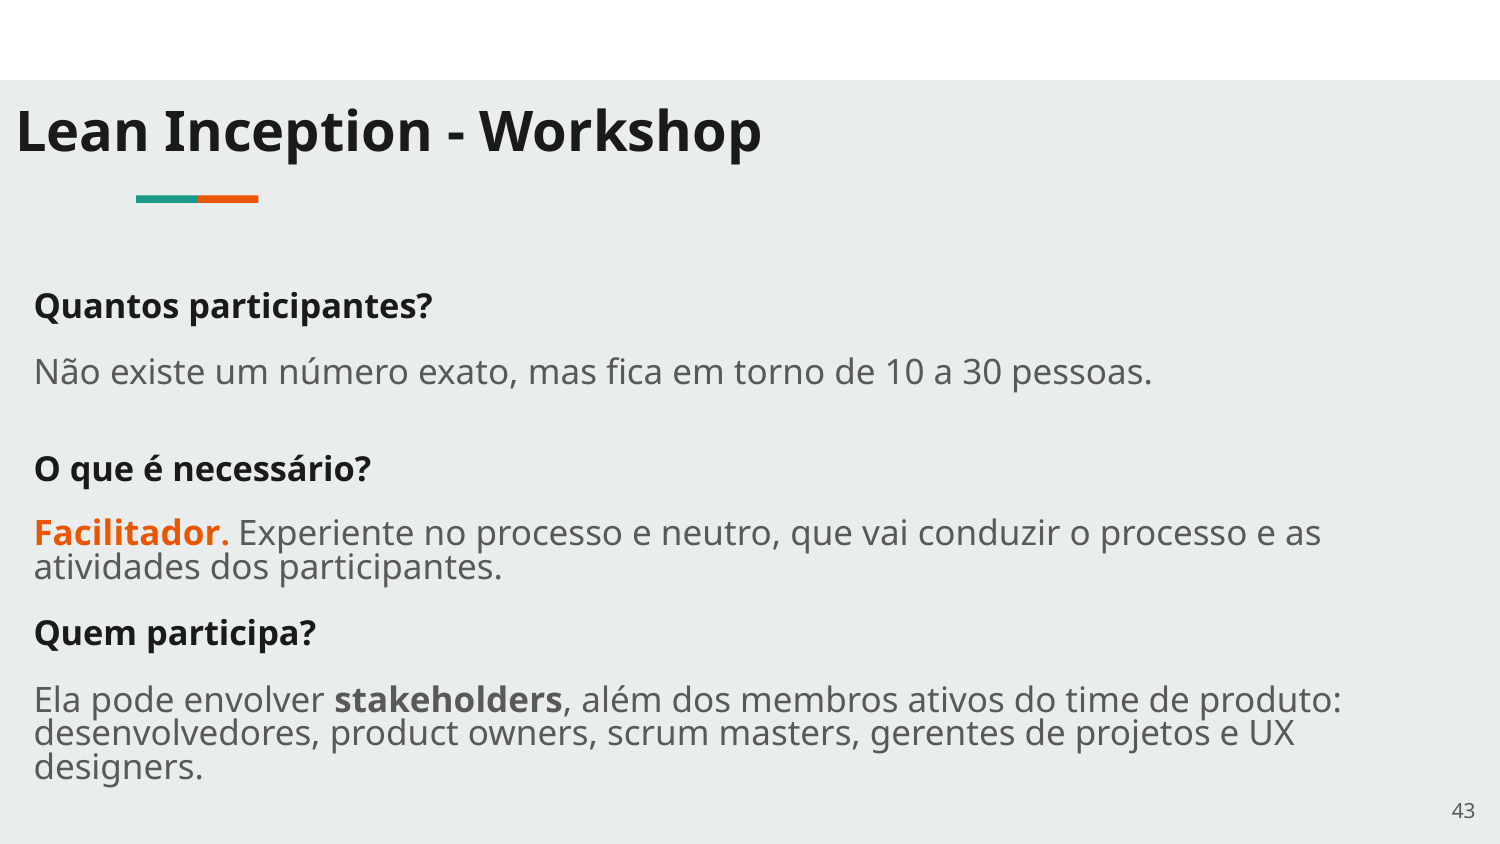

# Lean Inception - Workshop
Quantos participantes?
Não existe um número exato, mas fica em torno de 10 a 30 pessoas.
O que é necessário?
Facilitador. Experiente no processo e neutro, que vai conduzir o processo e as atividades dos participantes.
Quem participa?
Ela pode envolver stakeholders, além dos membros ativos do time de produto: desenvolvedores, product owners, scrum masters, gerentes de projetos e UX designers.